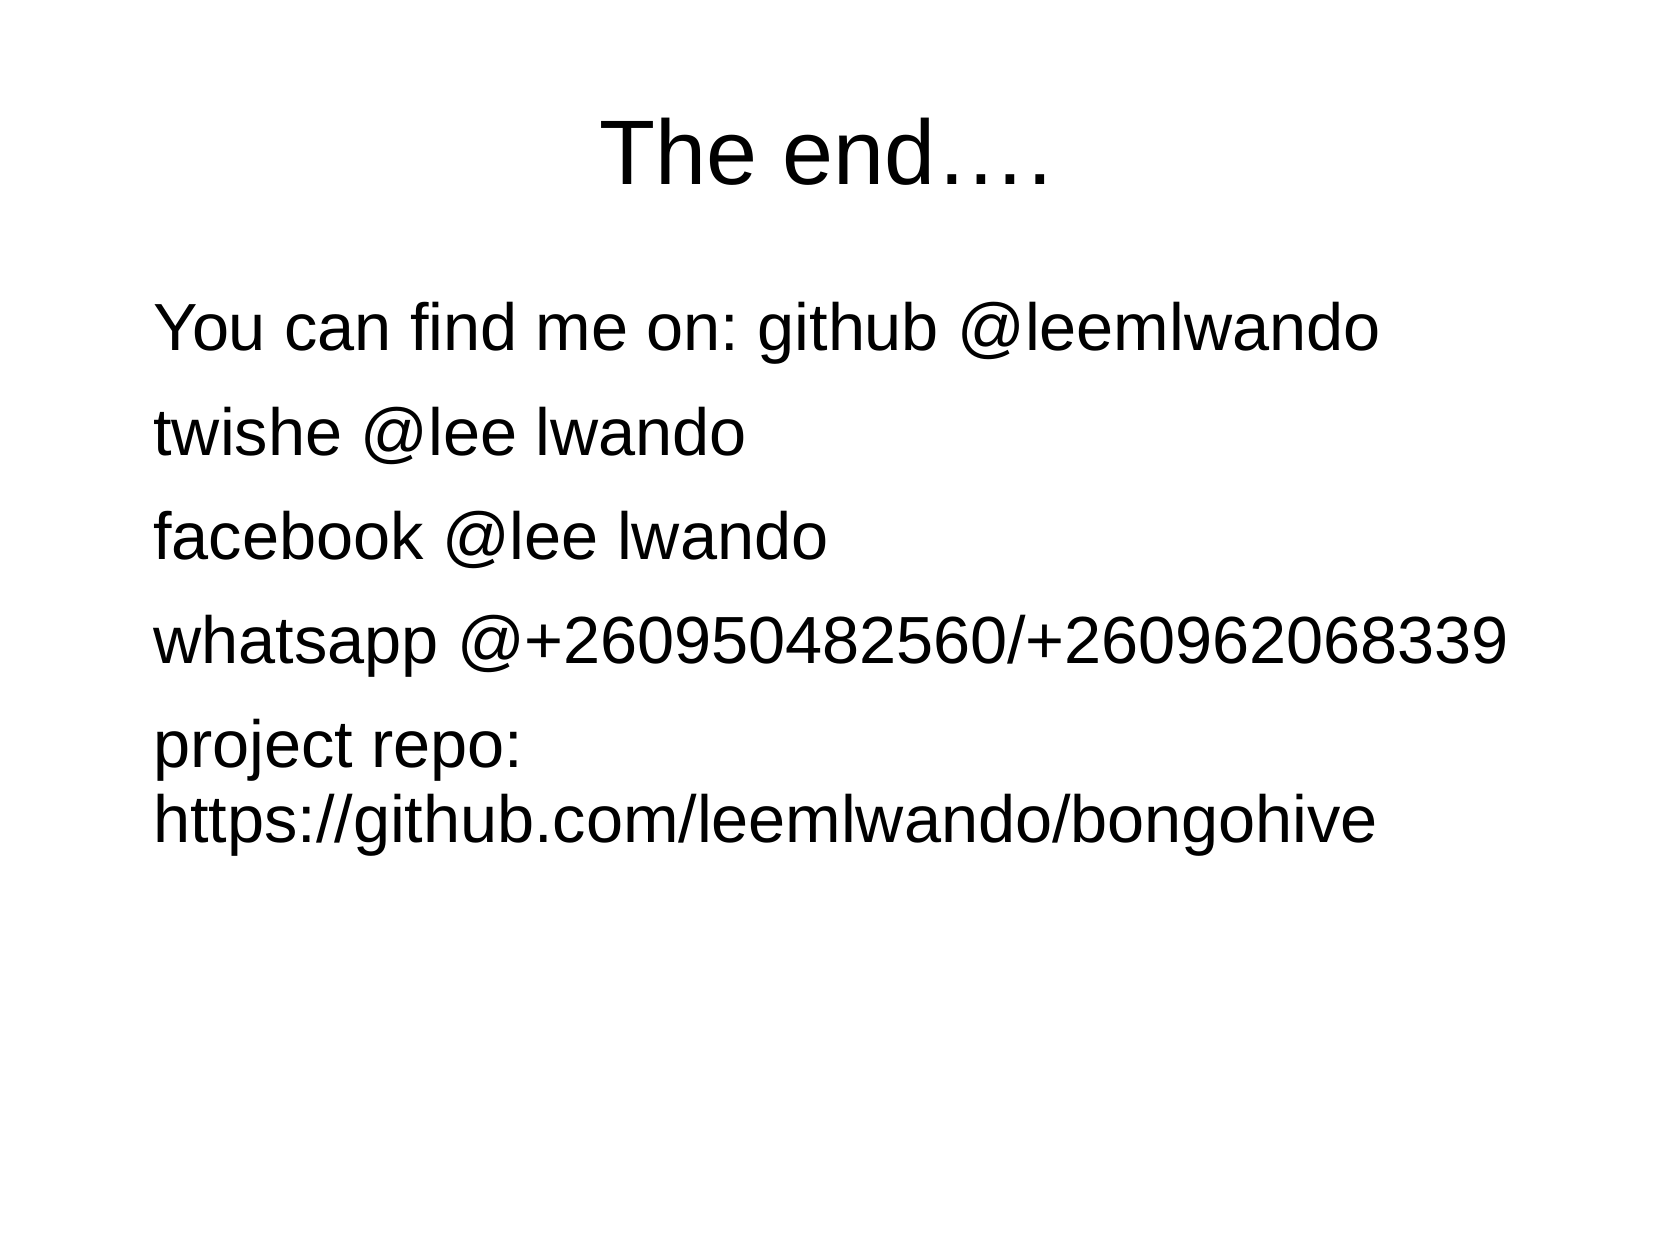

# The end….
You can find me on: github @leemlwando
twishe @lee lwando
facebook @lee lwando
whatsapp @+260950482560/+260962068339
project repo: https://github.com/leemlwando/bongohive